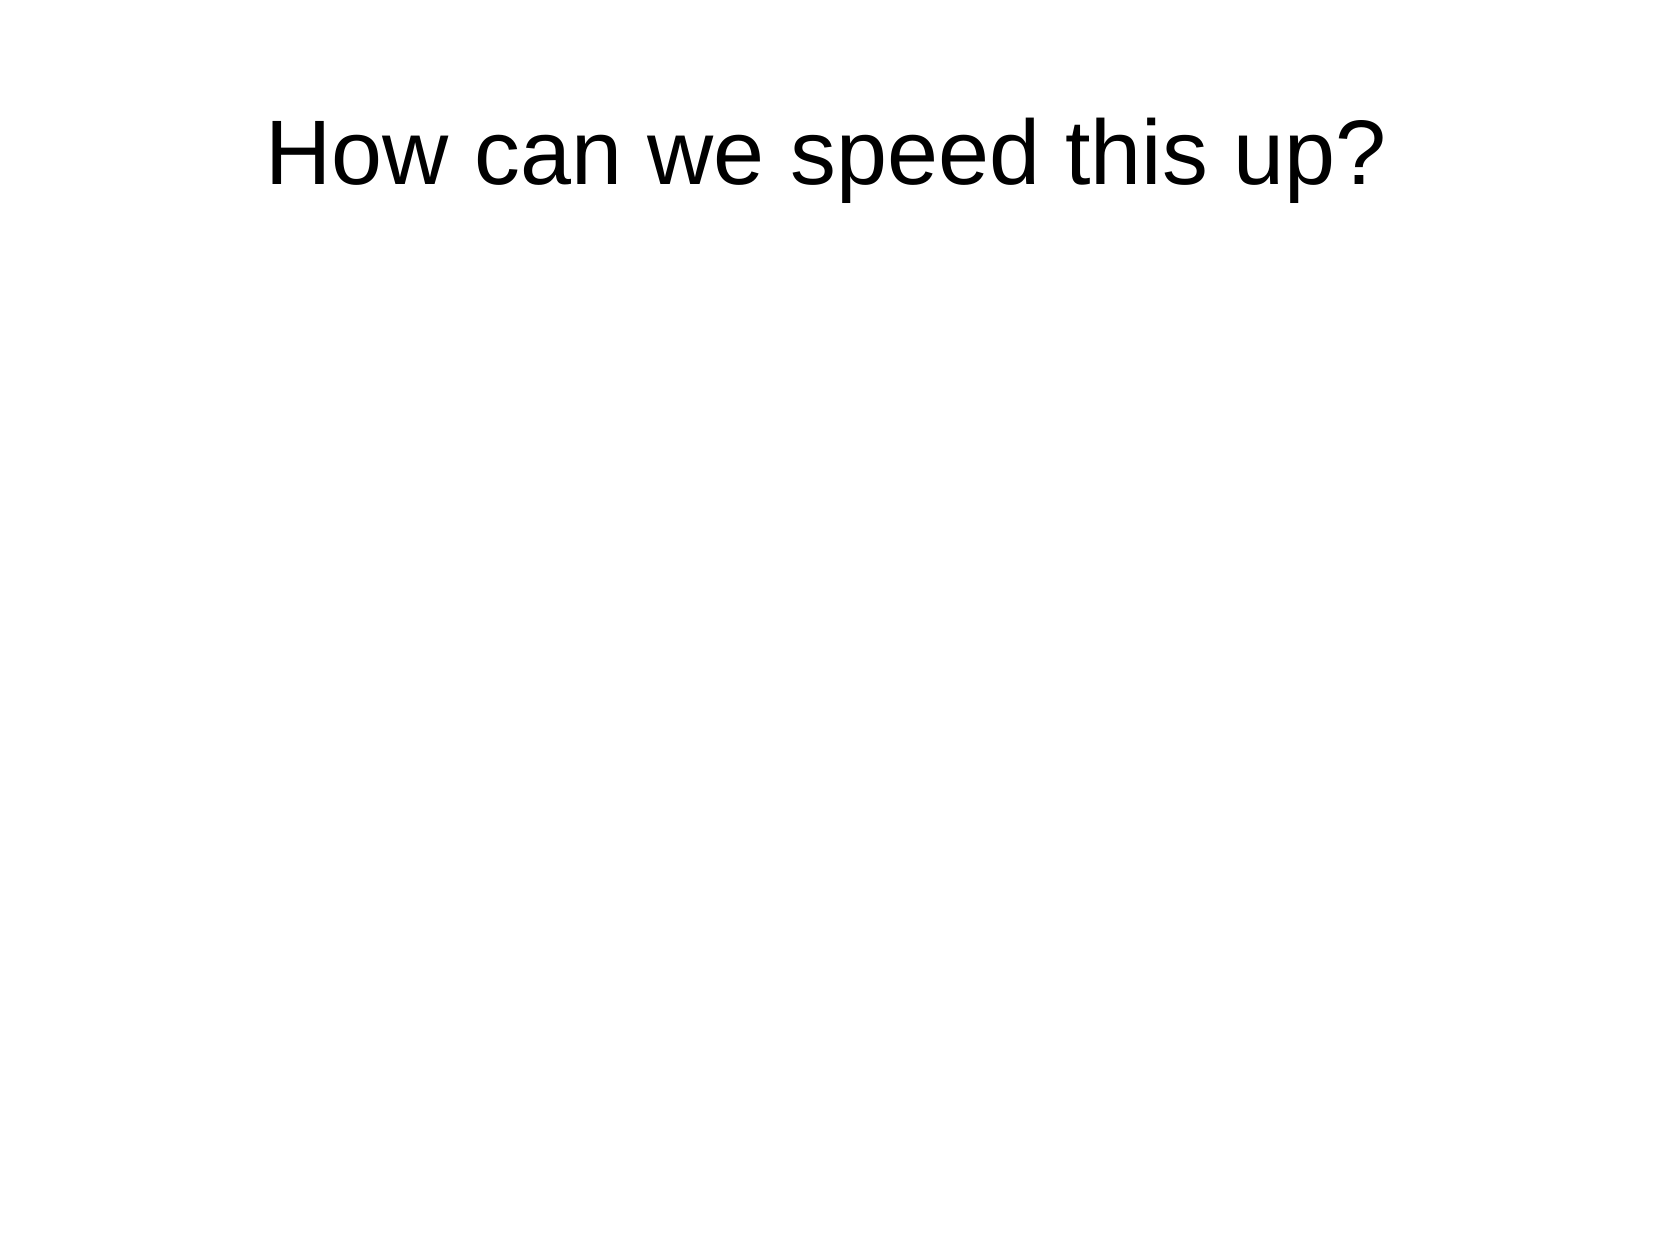

# How can we speed this up?